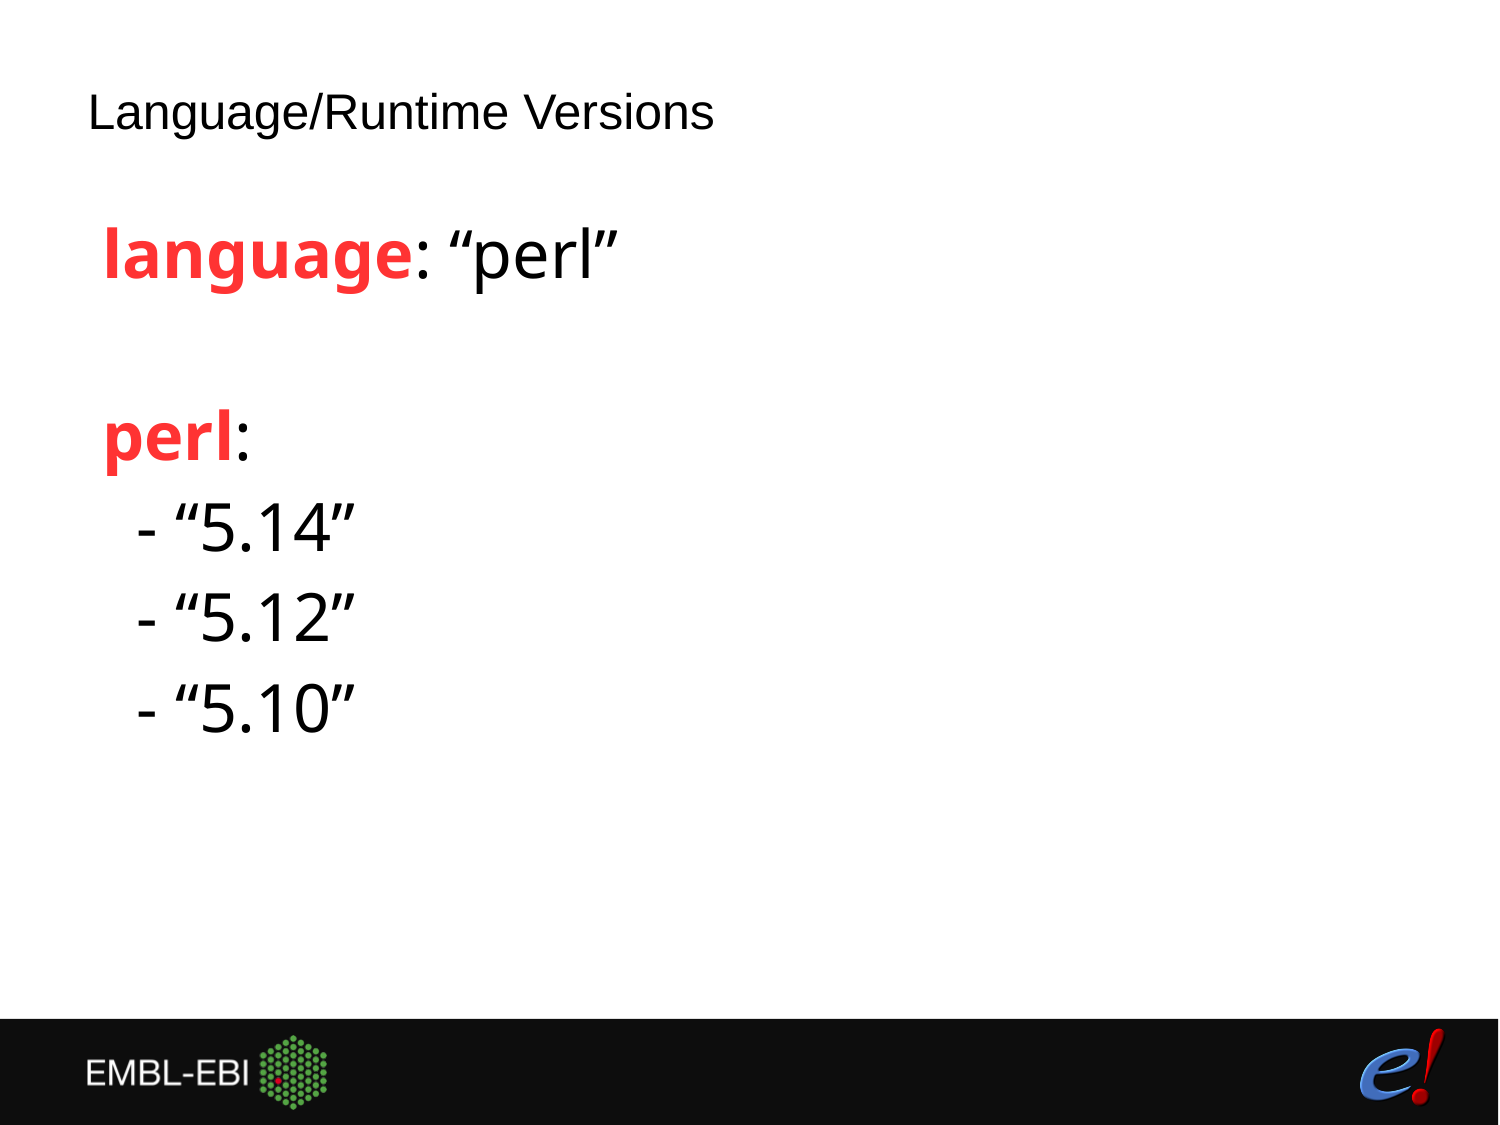

# Language/Runtime Versions
language: “perl”
perl:
 - “5.14”
 - “5.12”
 - “5.10”